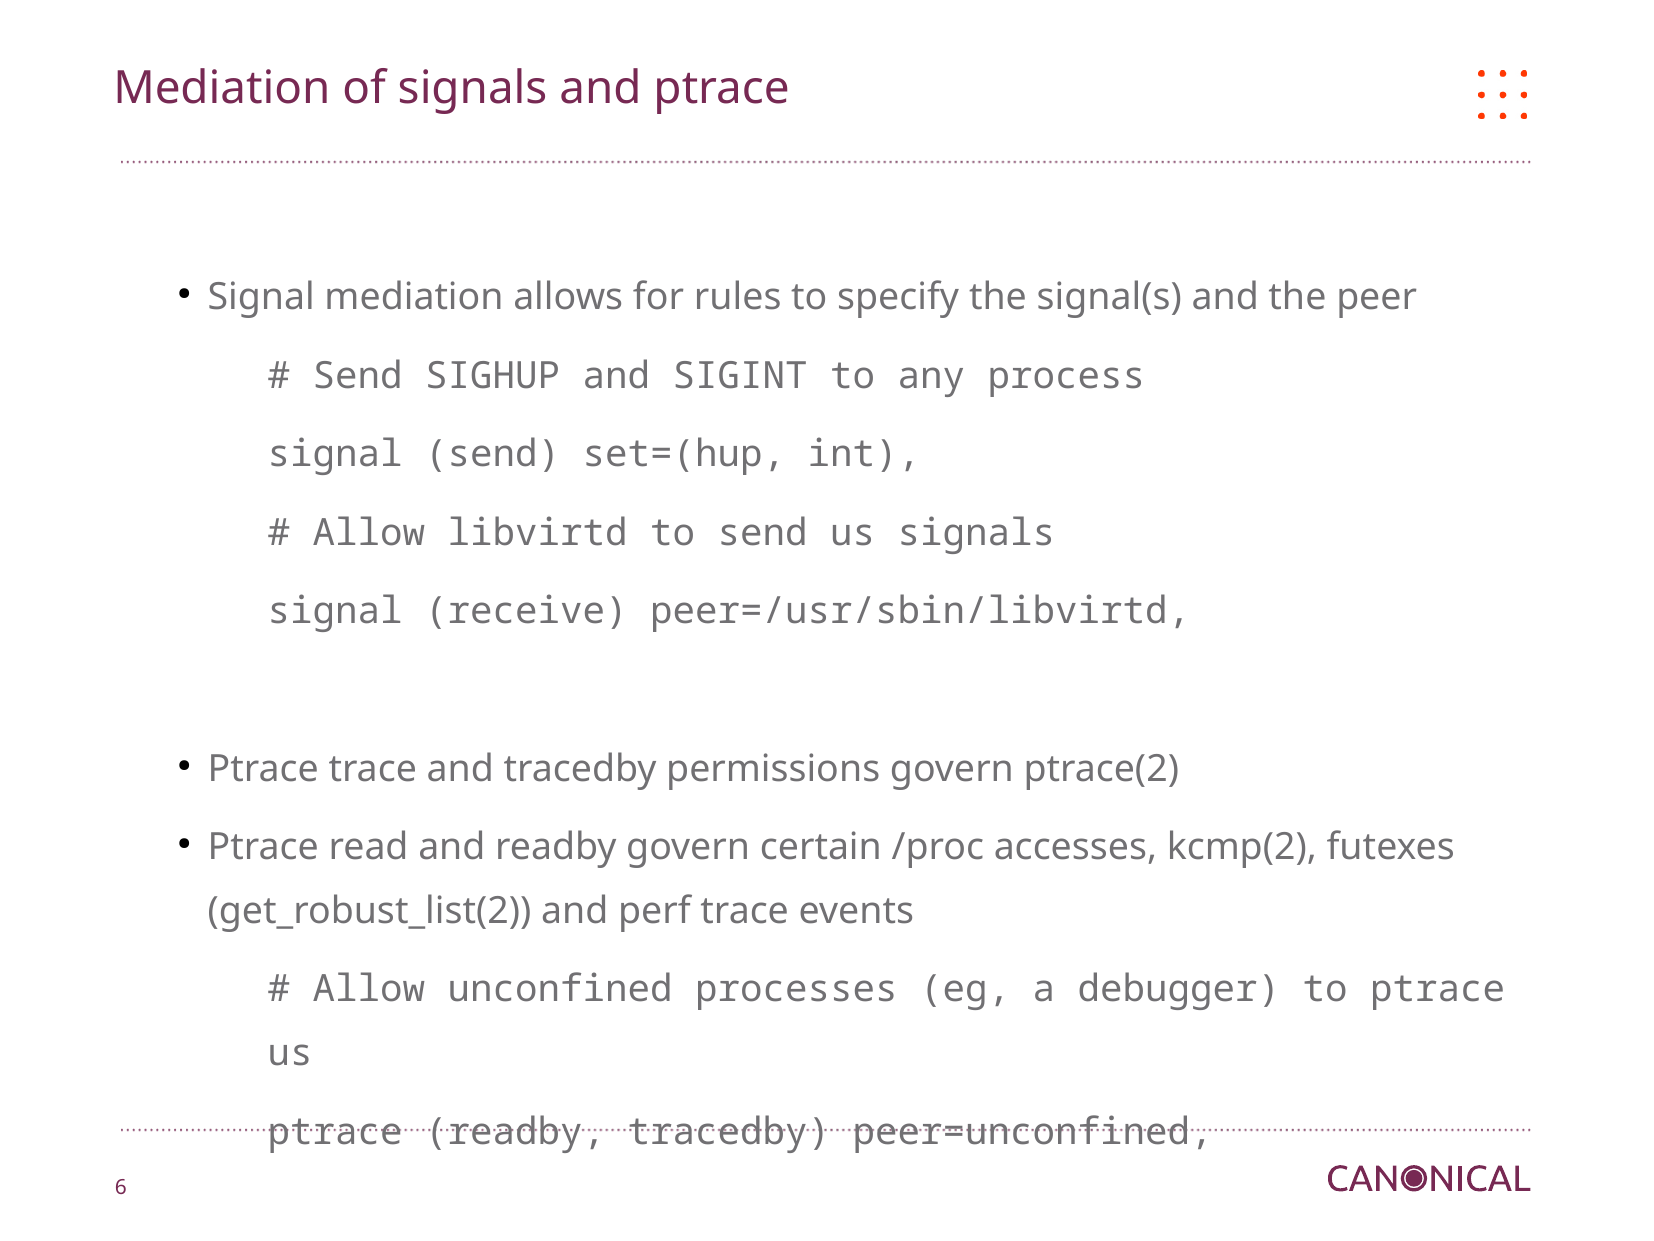

# Mediation of signals and ptrace
Signal mediation allows for rules to specify the signal(s) and the peer
# Send SIGHUP and SIGINT to any process
signal (send) set=(hup, int),
# Allow libvirtd to send us signals
signal (receive) peer=/usr/sbin/libvirtd,
Ptrace trace and tracedby permissions govern ptrace(2)
Ptrace read and readby govern certain /proc accesses, kcmp(2), futexes (get_robust_list(2)) and perf trace events
# Allow unconfined processes (eg, a debugger) to ptrace us
ptrace (readby, tracedby) peer=unconfined,
penguindroppings.wordpress.com/2014/06/06/application-isolation-with-apparmor-part-iv/